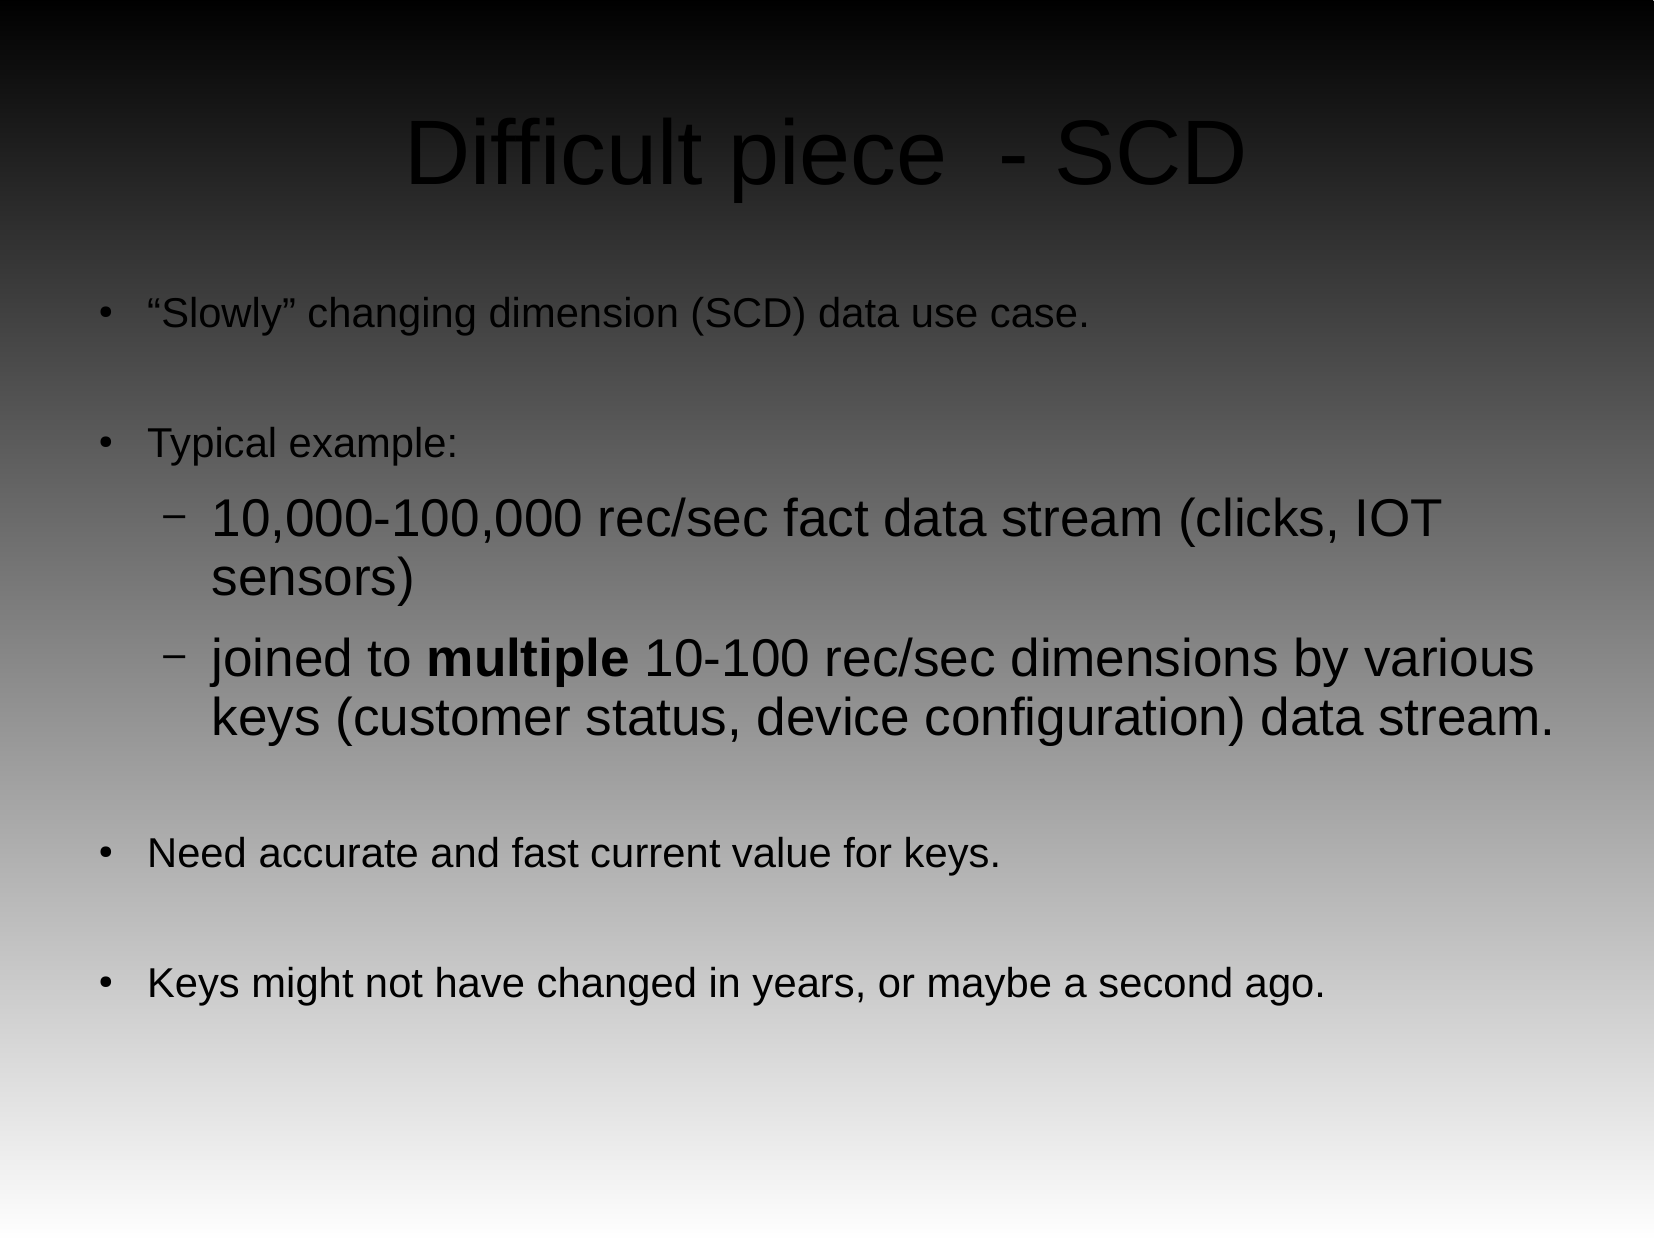

# Difficult piece - SCD
“Slowly” changing dimension (SCD) data use case.
Typical example:
10,000-100,000 rec/sec fact data stream (clicks, IOT sensors)
joined to multiple 10-100 rec/sec dimensions by various keys (customer status, device configuration) data stream.
Need accurate and fast current value for keys.
Keys might not have changed in years, or maybe a second ago.